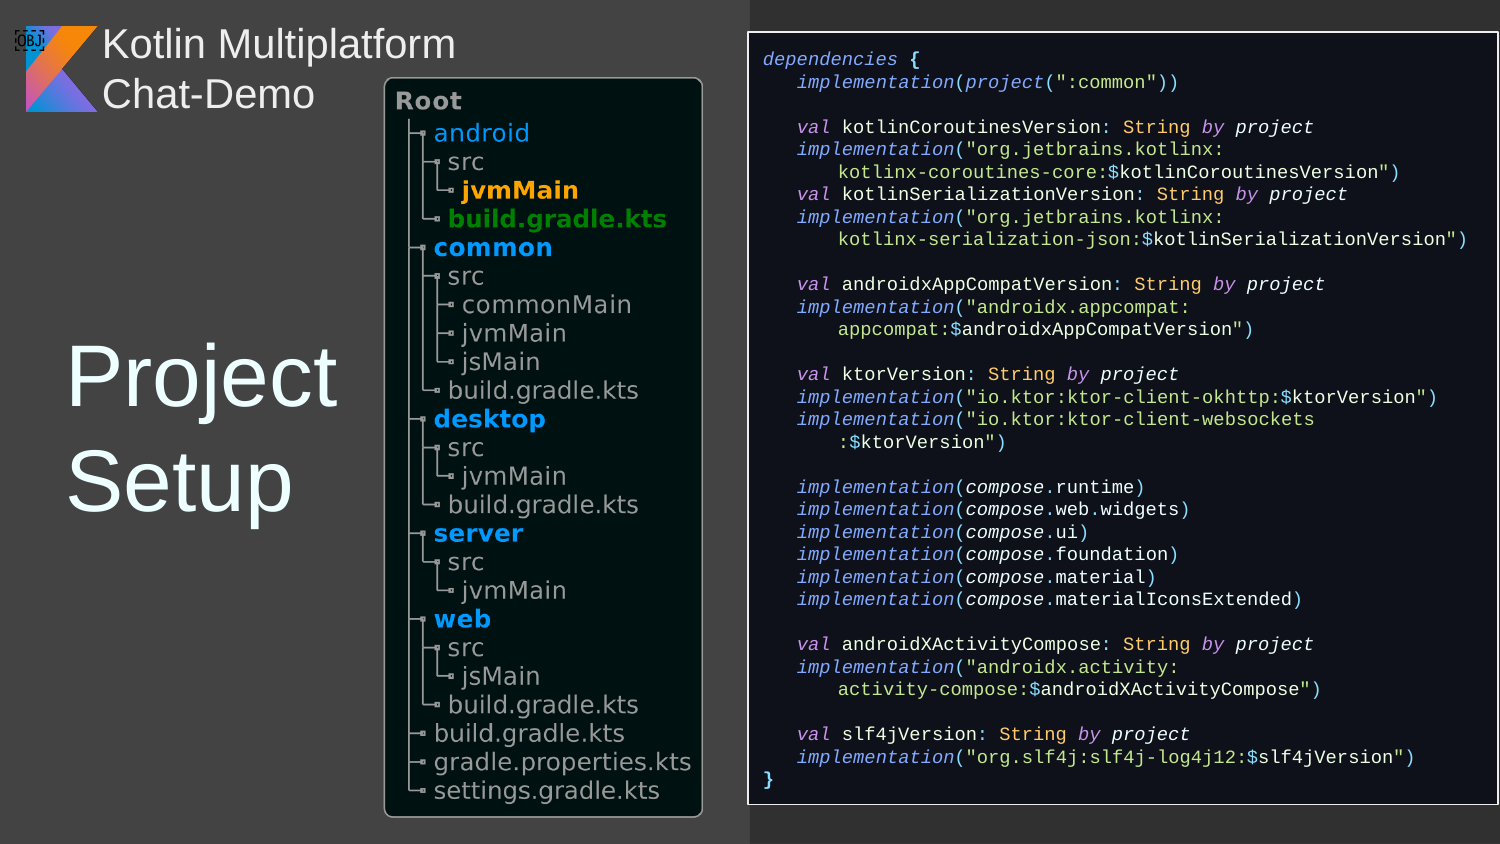

dependencies {
 implementation(project(":common"))
 val kotlinCoroutinesVersion: String by project
 implementation("org.jetbrains.kotlinx:
kotlinx-coroutines-core:$kotlinCoroutinesVersion")
 val kotlinSerializationVersion: String by project
 implementation("org.jetbrains.kotlinx:
kotlinx-serialization-json:$kotlinSerializationVersion")
 val androidxAppCompatVersion: String by project
 implementation("androidx.appcompat:
appcompat:$androidxAppCompatVersion")
 val ktorVersion: String by project
 implementation("io.ktor:ktor-client-okhttp:$ktorVersion")
 implementation("io.ktor:ktor-client-websockets
:$ktorVersion")
 implementation(compose.runtime)
 implementation(compose.web.widgets)
 implementation(compose.ui)
 implementation(compose.foundation)
 implementation(compose.material)
 implementation(compose.materialIconsExtended)
 val androidXActivityCompose: String by project
 implementation("androidx.activity:
activity-compose:$androidXActivityCompose")
 val slf4jVersion: String by project
 implementation("org.slf4j:slf4j-log4j12:$slf4jVersion")
}
android {
 …
 buildFeatures {
 compose = true
 }
 composeOptions {
 val androidComposeVersion: String by project
 kotlinCompilerExtensionVersion = androidComposeVersion
 }
 compileOptions {
 sourceCompatibility = JavaVersion.VERSION_1_8
 targetCompatibility = JavaVersion.VERSION_1_8
 }
 kotlinOptions {
 jvmTarget = "1.8"
 }
}
# Project Setup